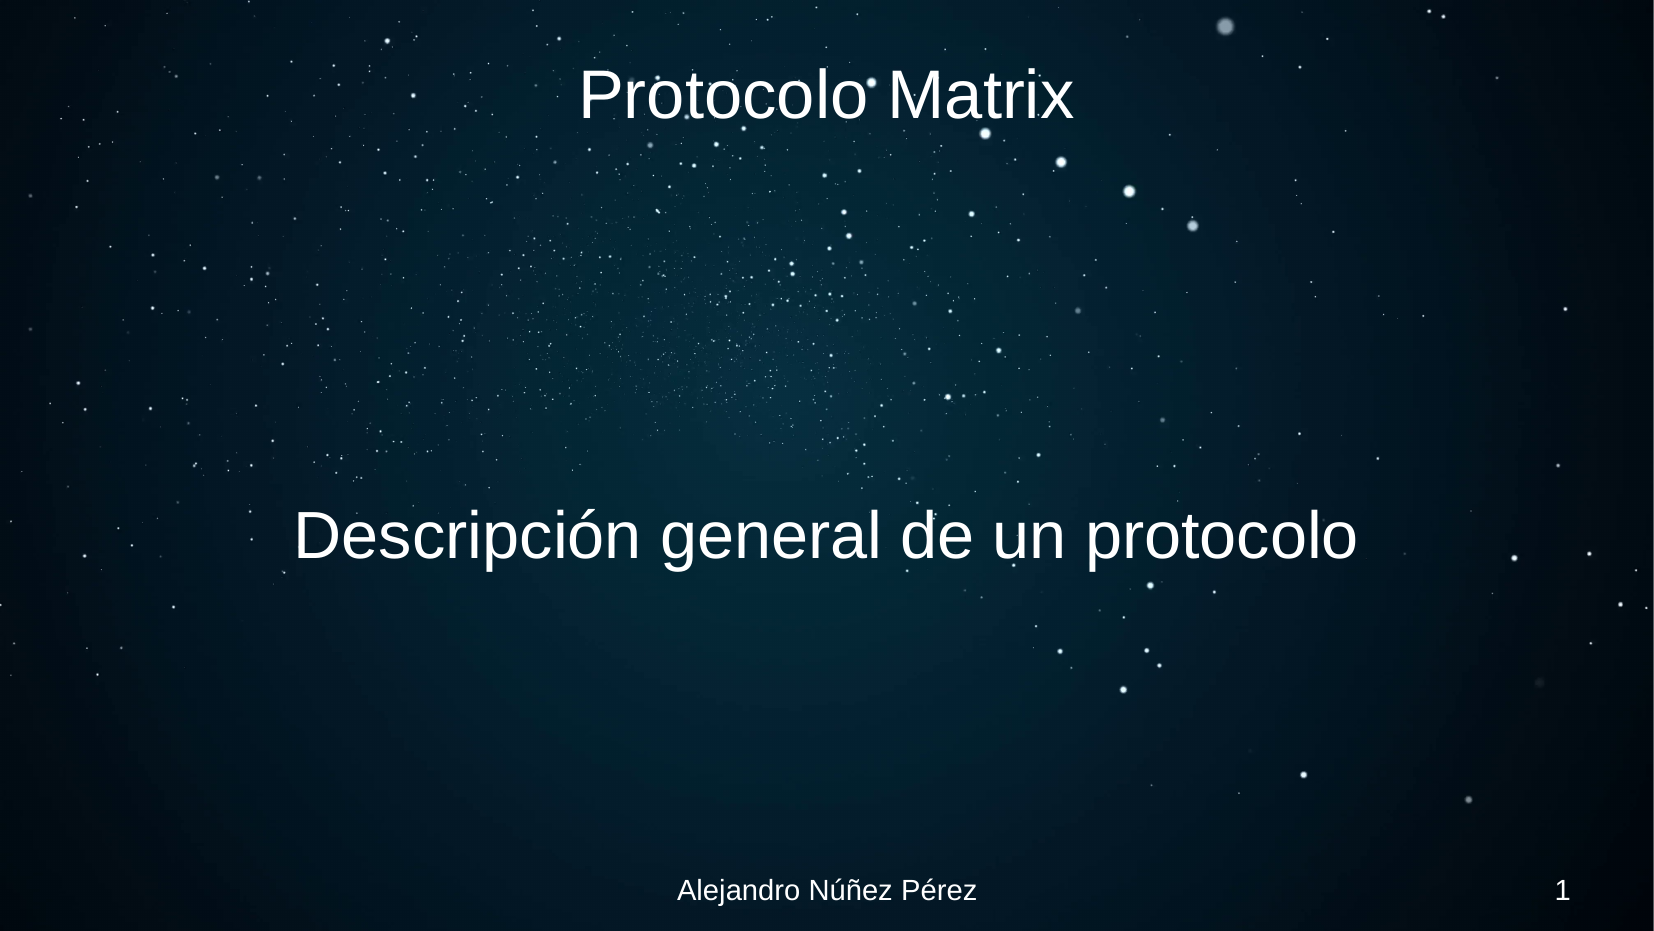

# Protocolo Matrix
Descripción general de un protocolo
1